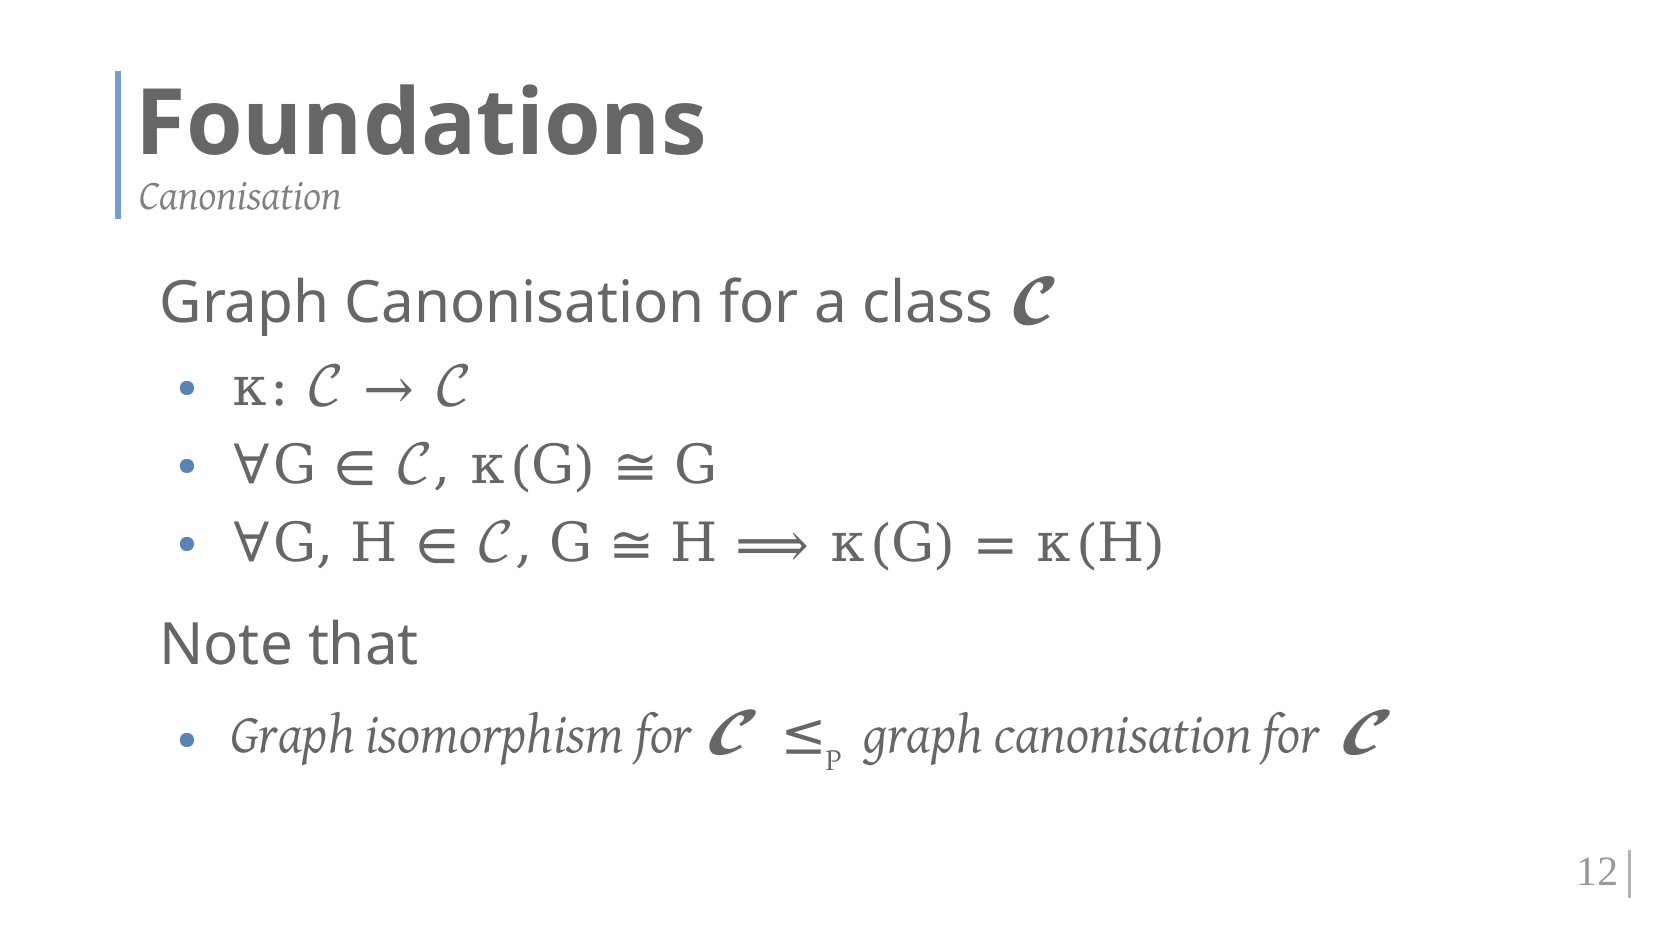

# Foundations
Canonisation
Graph Canonisation for a class 𝓒
κ: 𝒞 → 𝒞
∀G ∈ 𝒞, κ(G) ≅ G
∀G, H ∈ 𝒞, G ≅ H ⟹ κ(G) = κ(H)
Note that
Graph isomorphism for 𝓒 ≤P graph canonisation for 𝓒
12